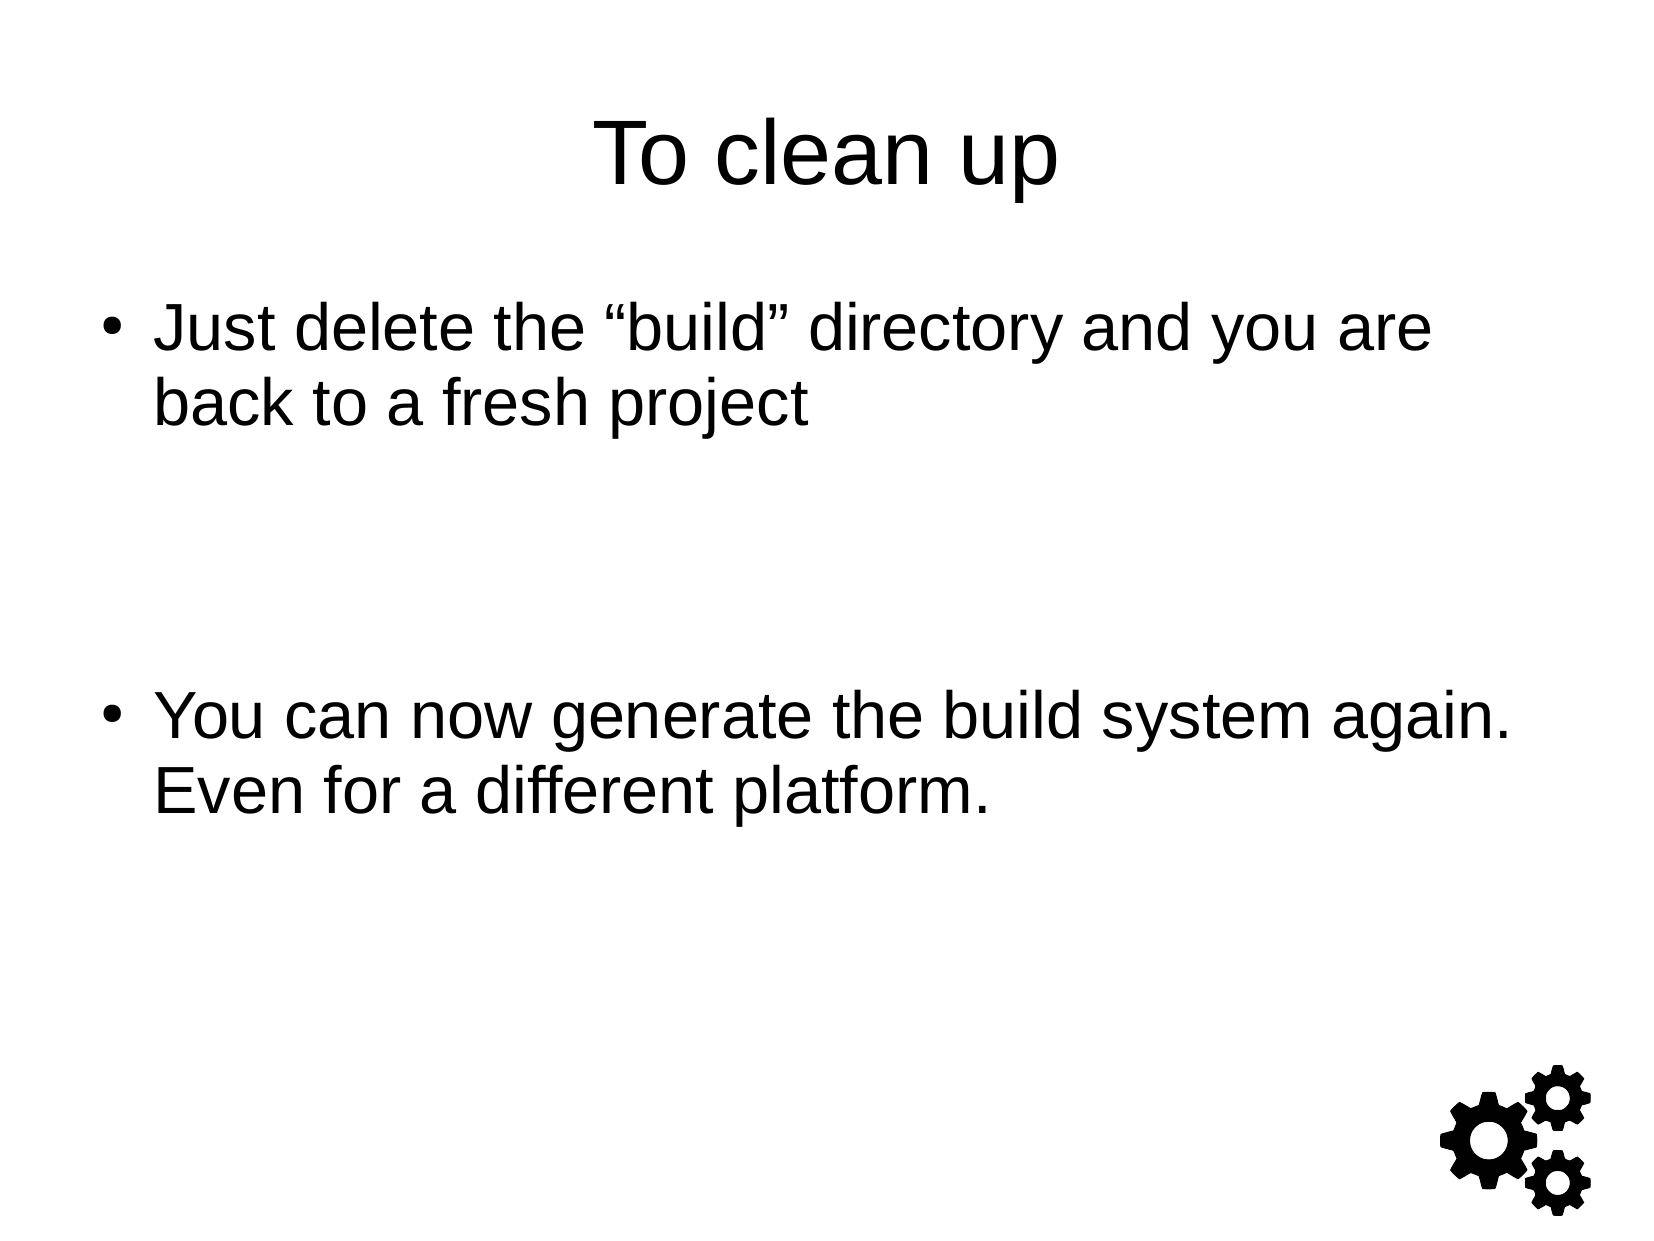

# To clean up
Just delete the “build” directory and you are back to a fresh project
You can now generate the build system again. Even for a different platform.